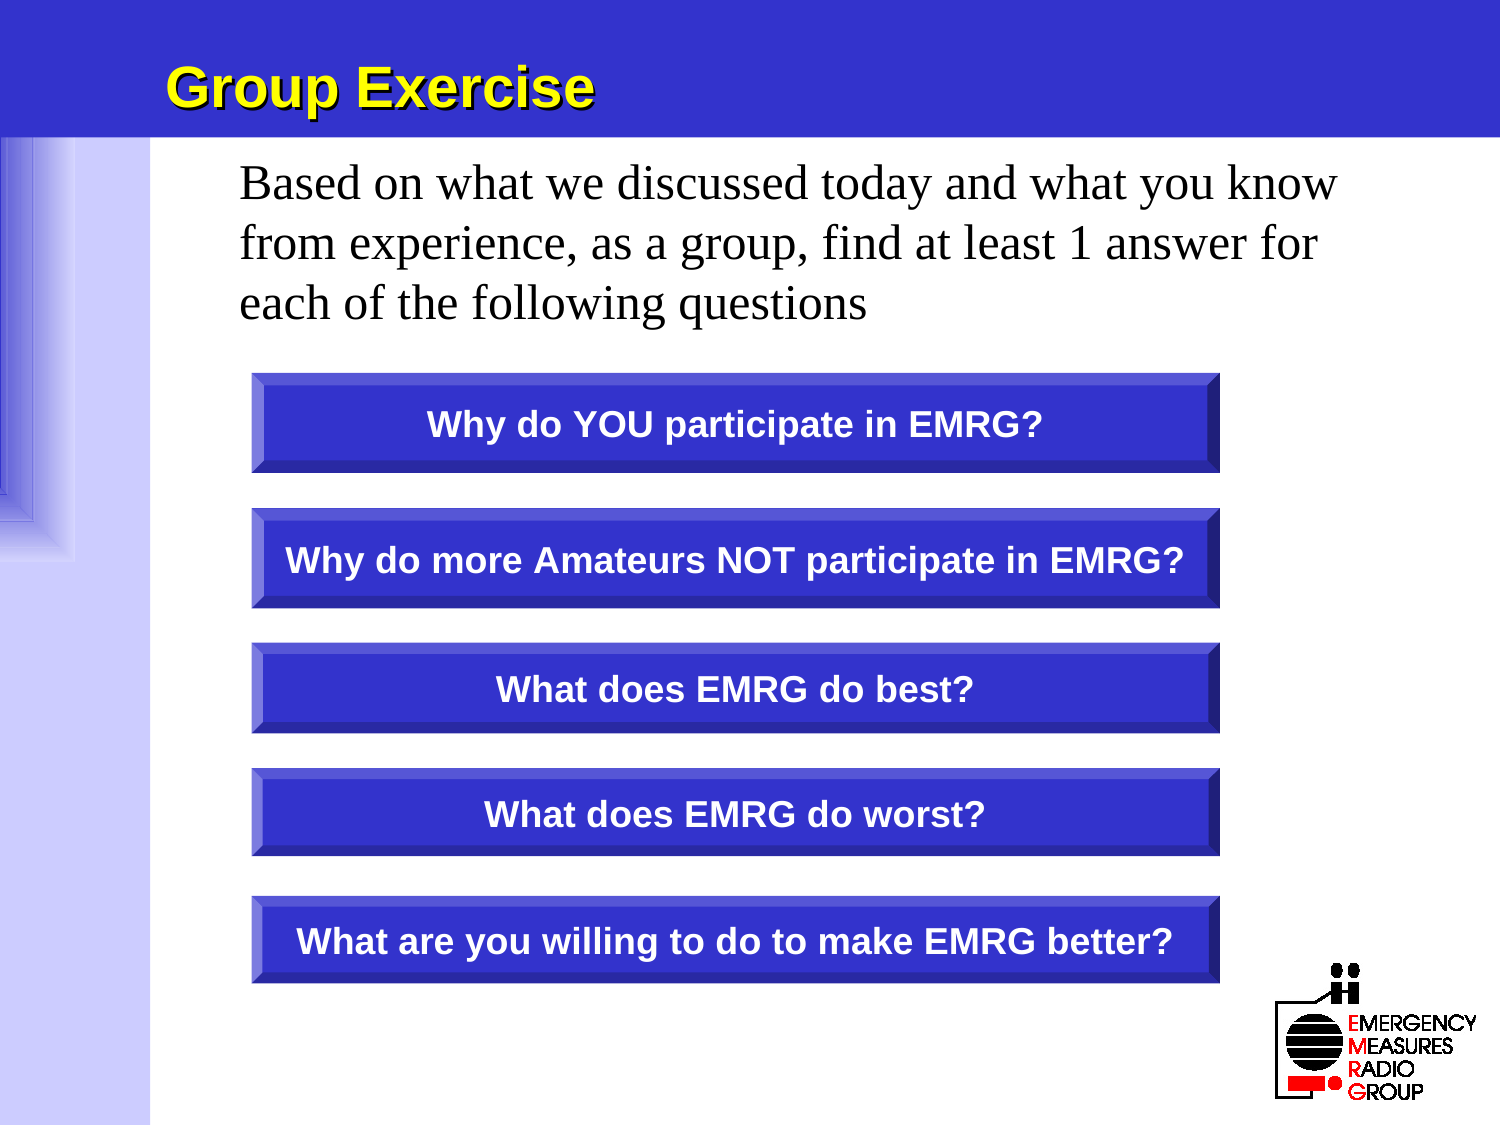

Group Exercise
Based on what we discussed today and what you know from experience, as a group, find at least 1 answer for each of the following questions
Why do YOU participate in EMRG?
Why do more Amateurs NOT participate in EMRG?
What does EMRG do best?
What does EMRG do worst?
What are you willing to do to make EMRG better?